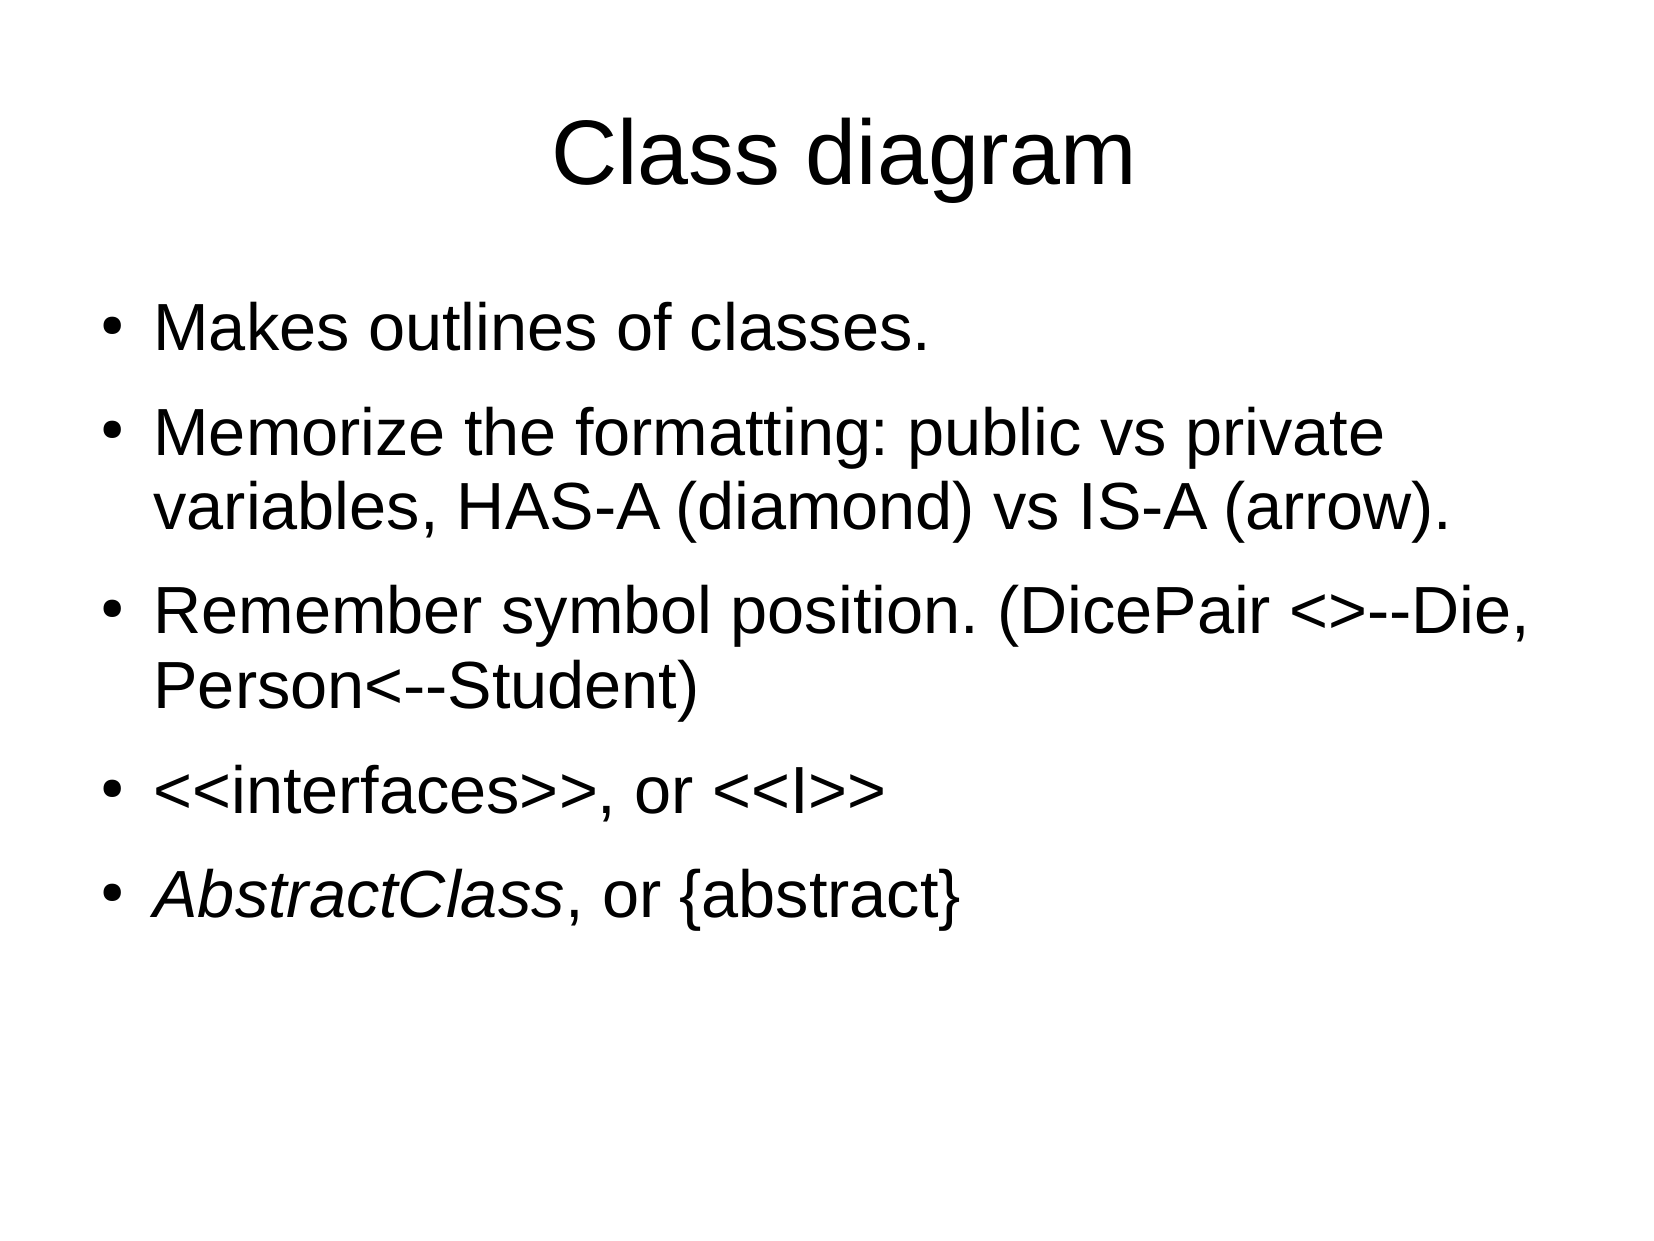

# Class diagram
Makes outlines of classes.
Memorize the formatting: public vs private variables, HAS-A (diamond) vs IS-A (arrow).
Remember symbol position. (DicePair <>--Die, Person<--Student)
<<interfaces>>, or <<I>>
AbstractClass, or {abstract}